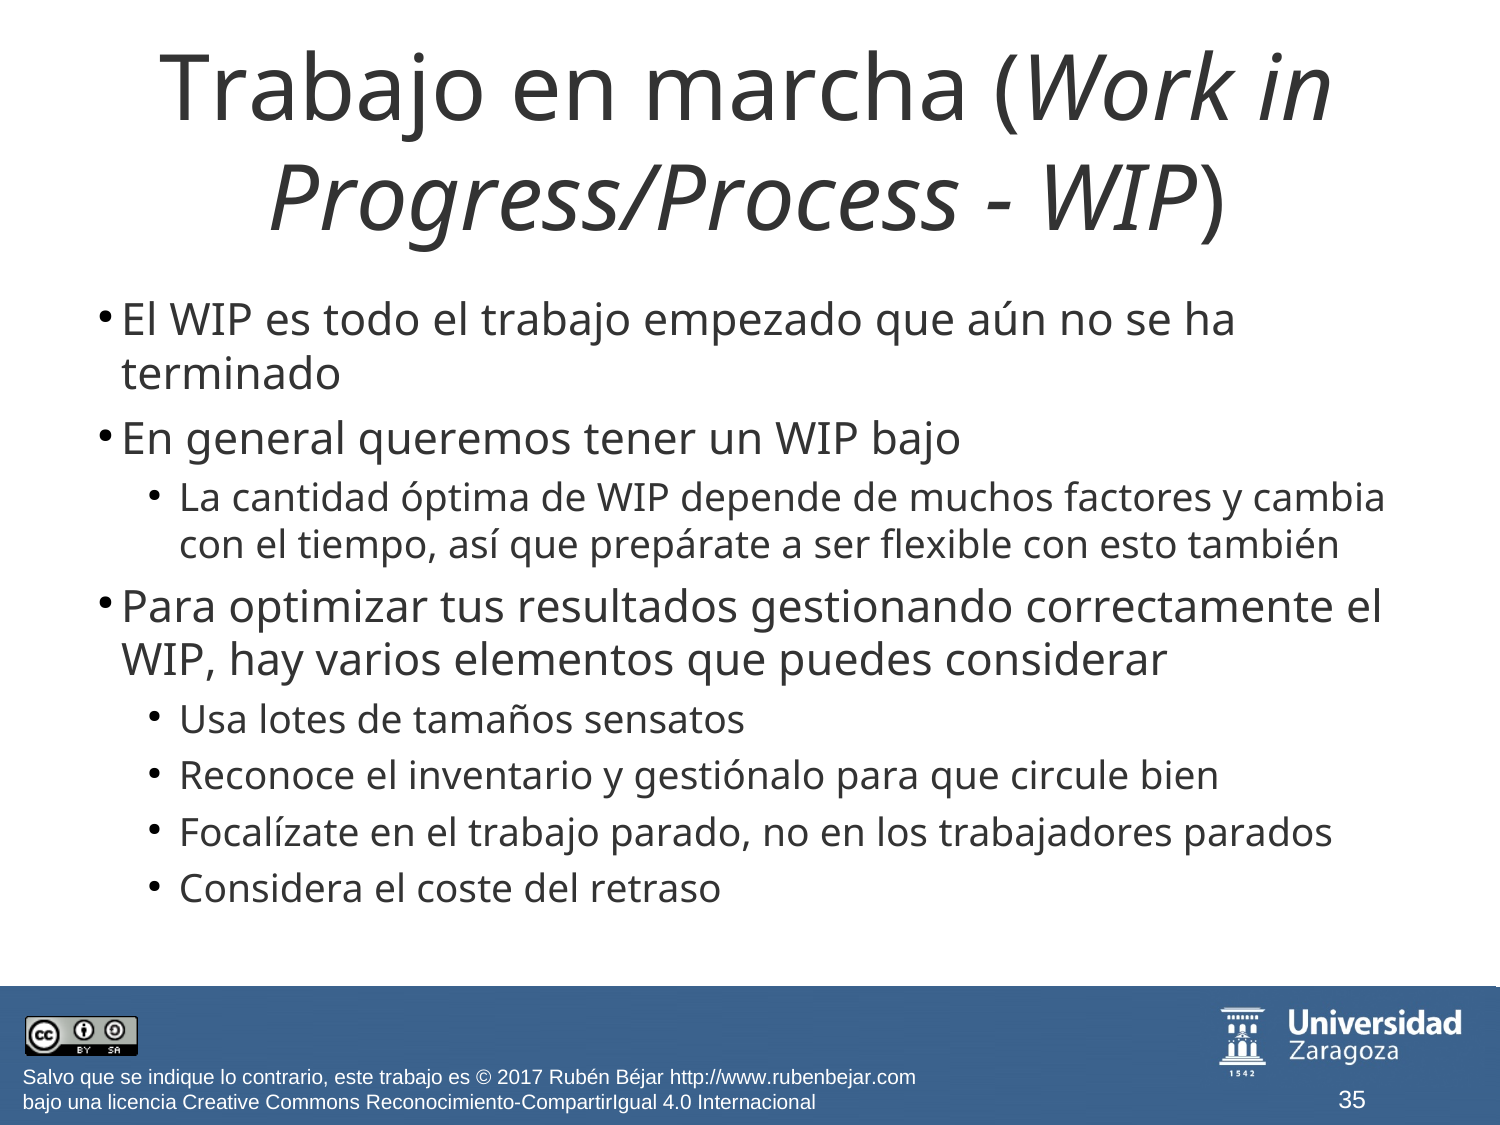

# Trabajo en marcha (Work in Progress/Process - WIP)
El WIP es todo el trabajo empezado que aún no se ha terminado
En general queremos tener un WIP bajo
La cantidad óptima de WIP depende de muchos factores y cambia con el tiempo, así que prepárate a ser flexible con esto también
Para optimizar tus resultados gestionando correctamente el WIP, hay varios elementos que puedes considerar
Usa lotes de tamaños sensatos
Reconoce el inventario y gestiónalo para que circule bien
Focalízate en el trabajo parado, no en los trabajadores parados
Considera el coste del retraso